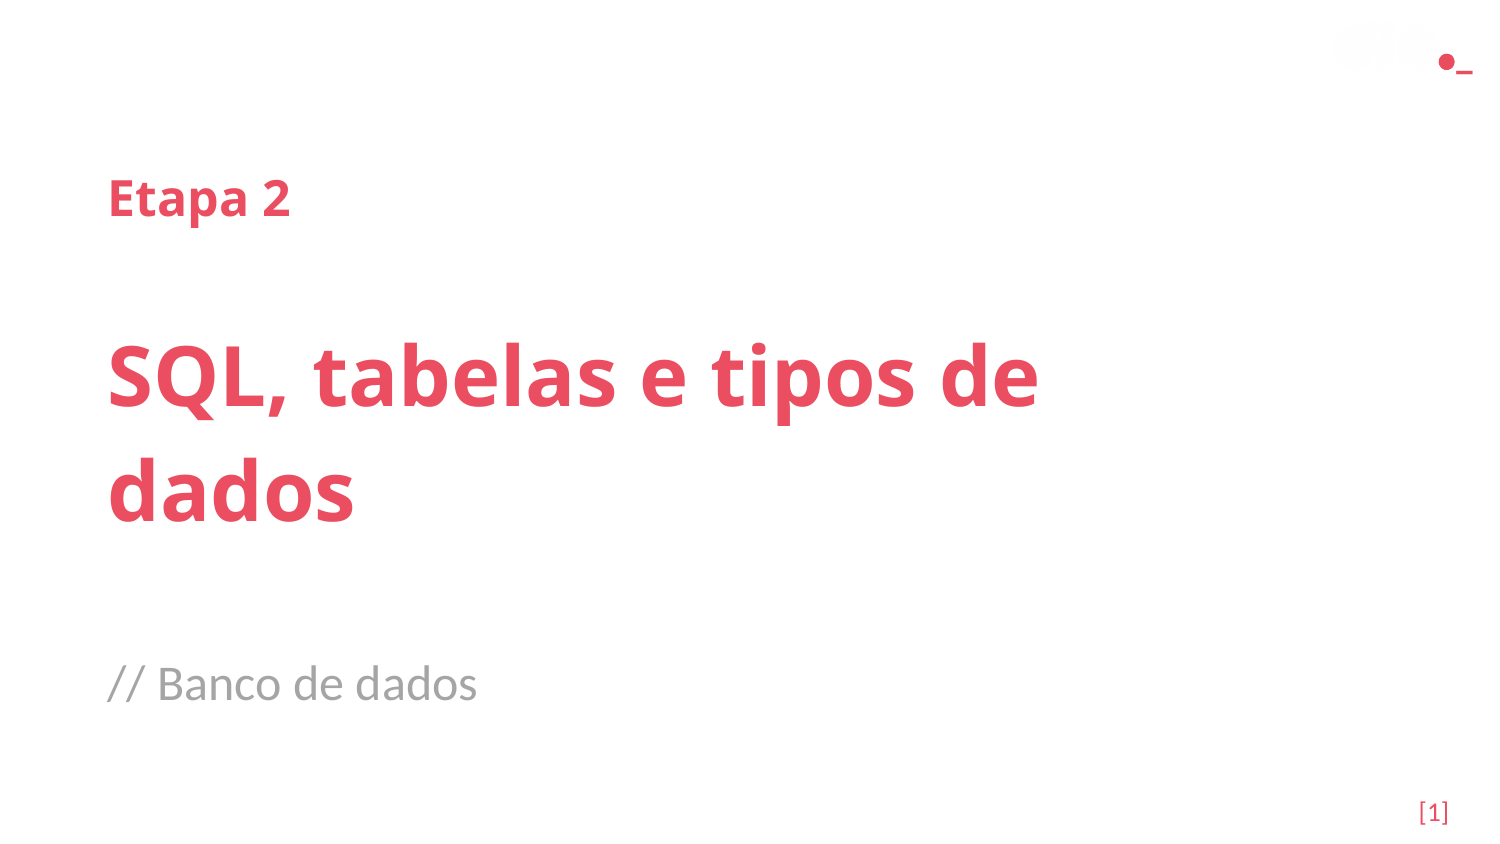

Etapa 2
SQL, tabelas e tipos de dados
// Banco de dados